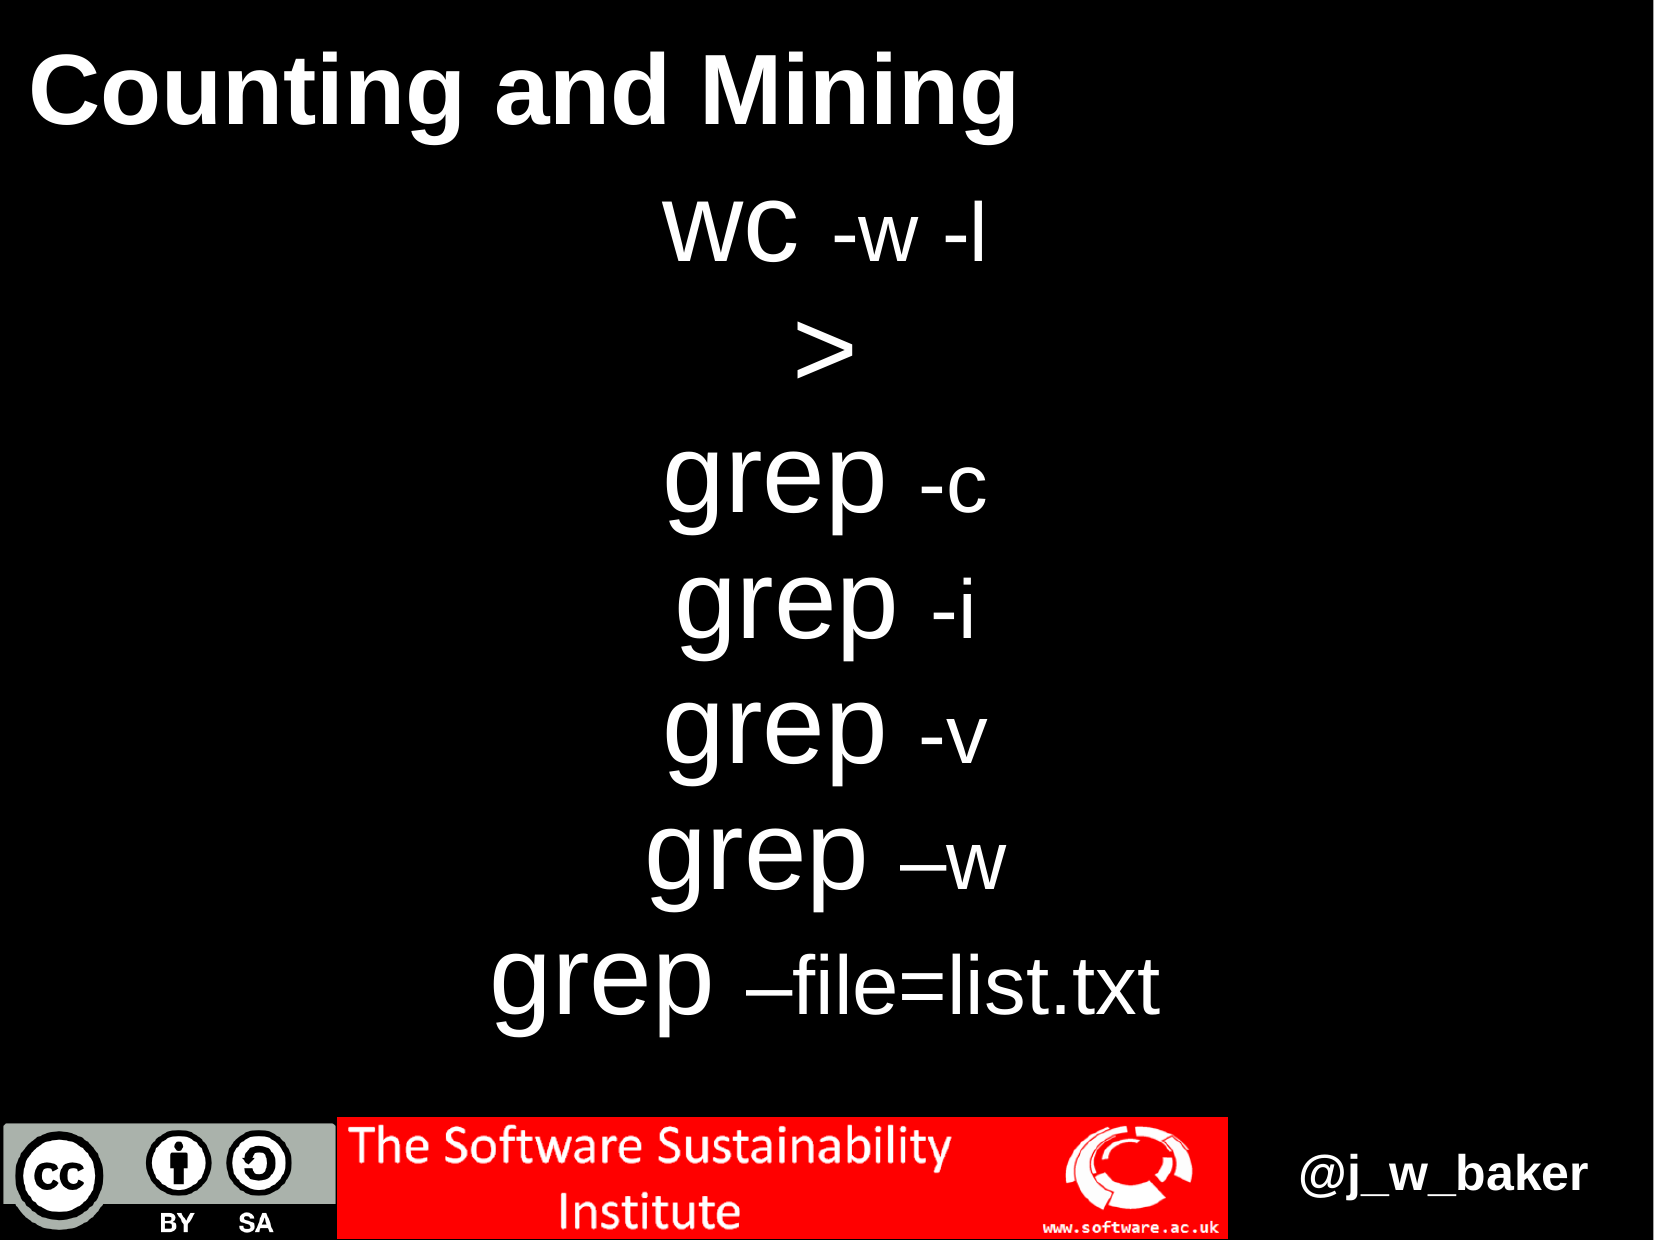

Counting and Mining
wc -w -l
>
grep -c
grep -i
grep -v
grep –w
grep –file=list.txt
@j_w_baker